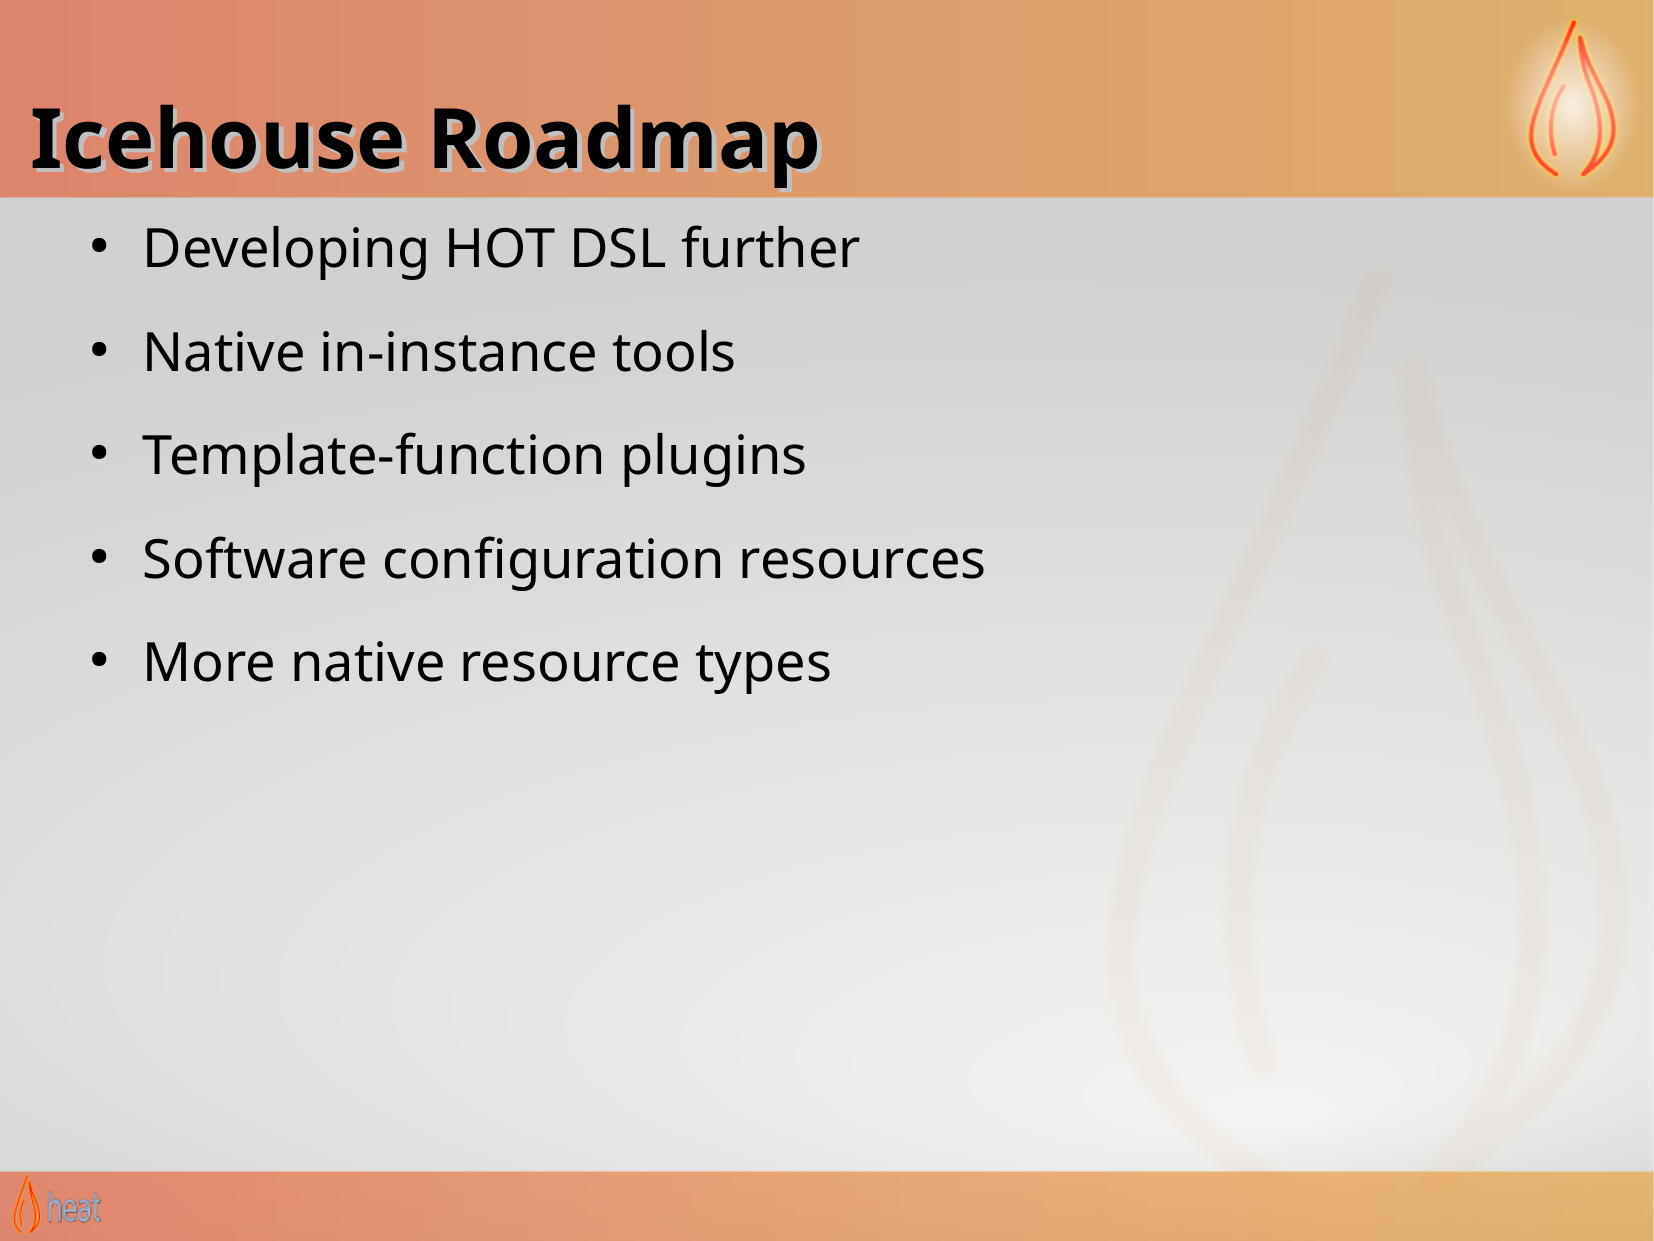

# Icehouse Roadmap
Developing HOT DSL further
Native in-instance tools
Template-function plugins
Software configuration resources
More native resource types